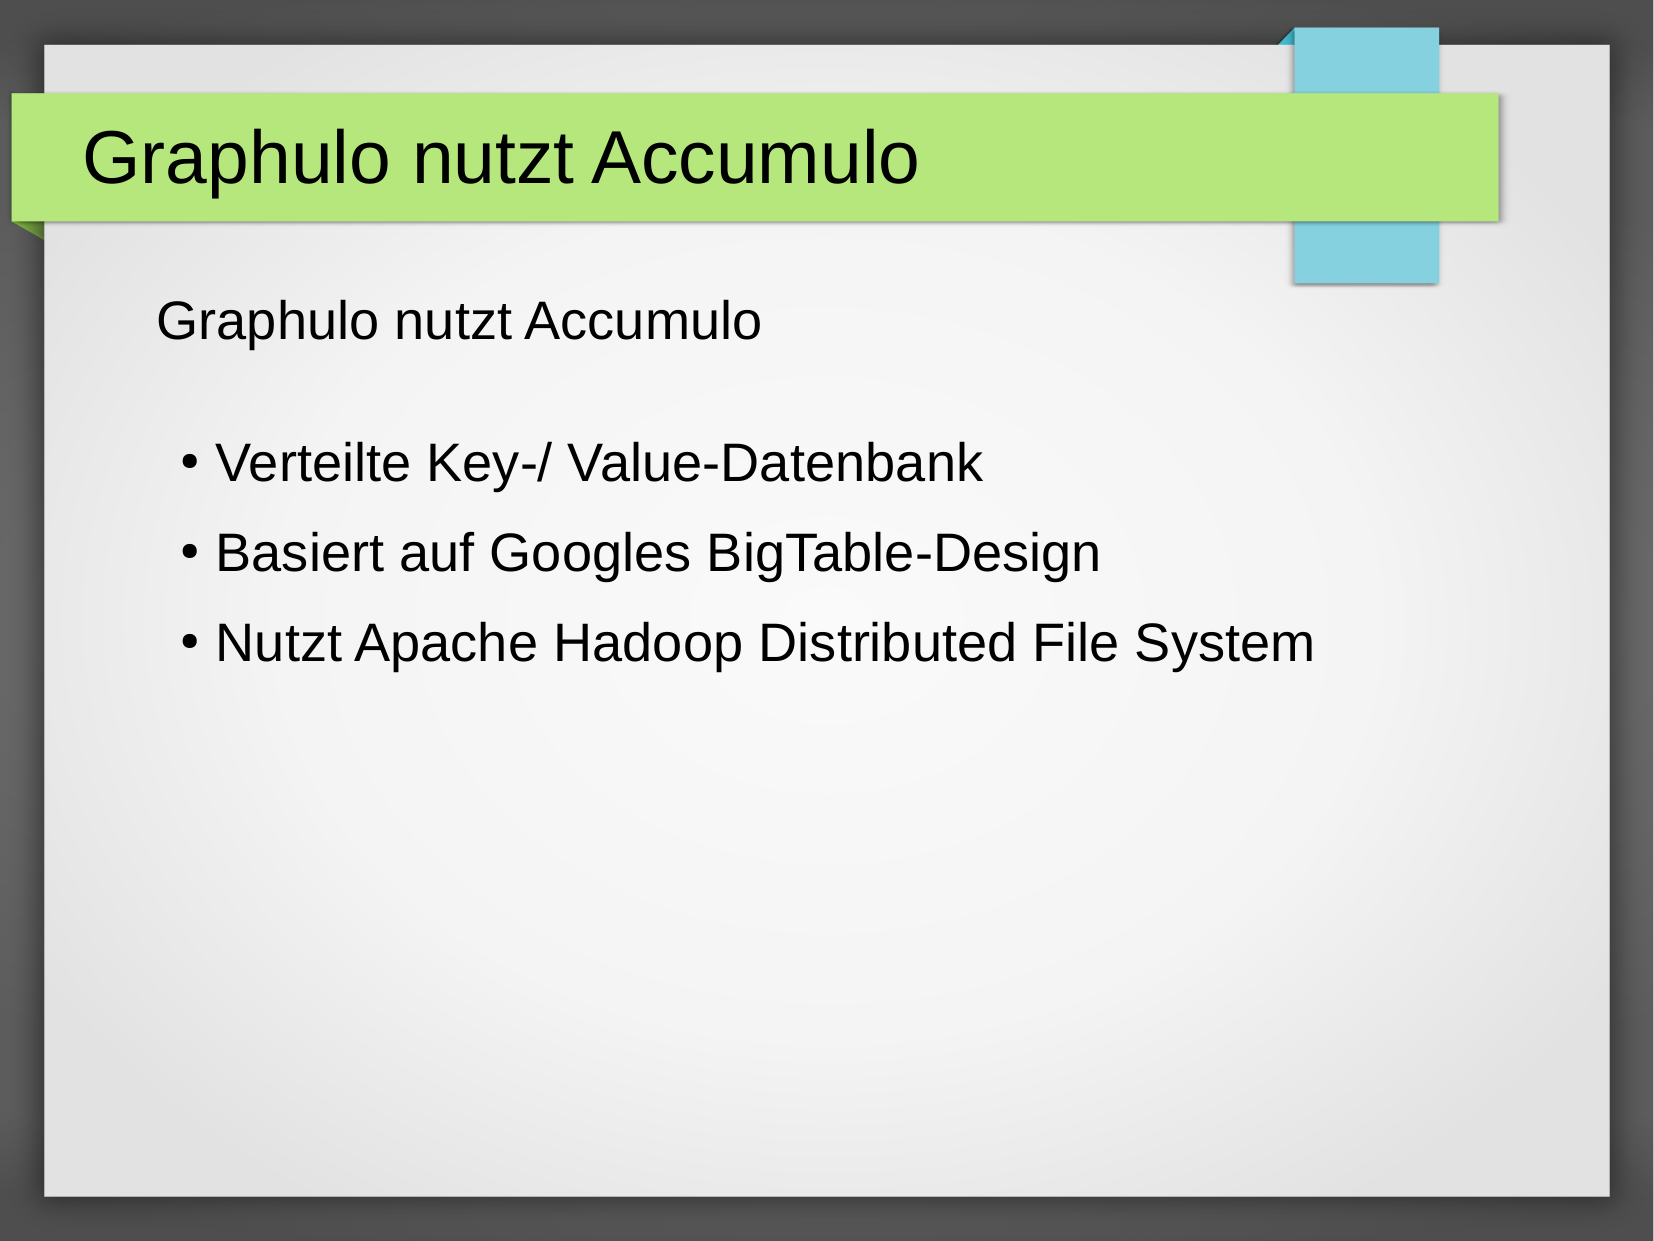

Graphulo nutzt Accumulo
Graphulo nutzt Accumulo
Verteilte Key-/ Value-Datenbank
Basiert auf Googles BigTable-Design
Nutzt Apache Hadoop Distributed File System